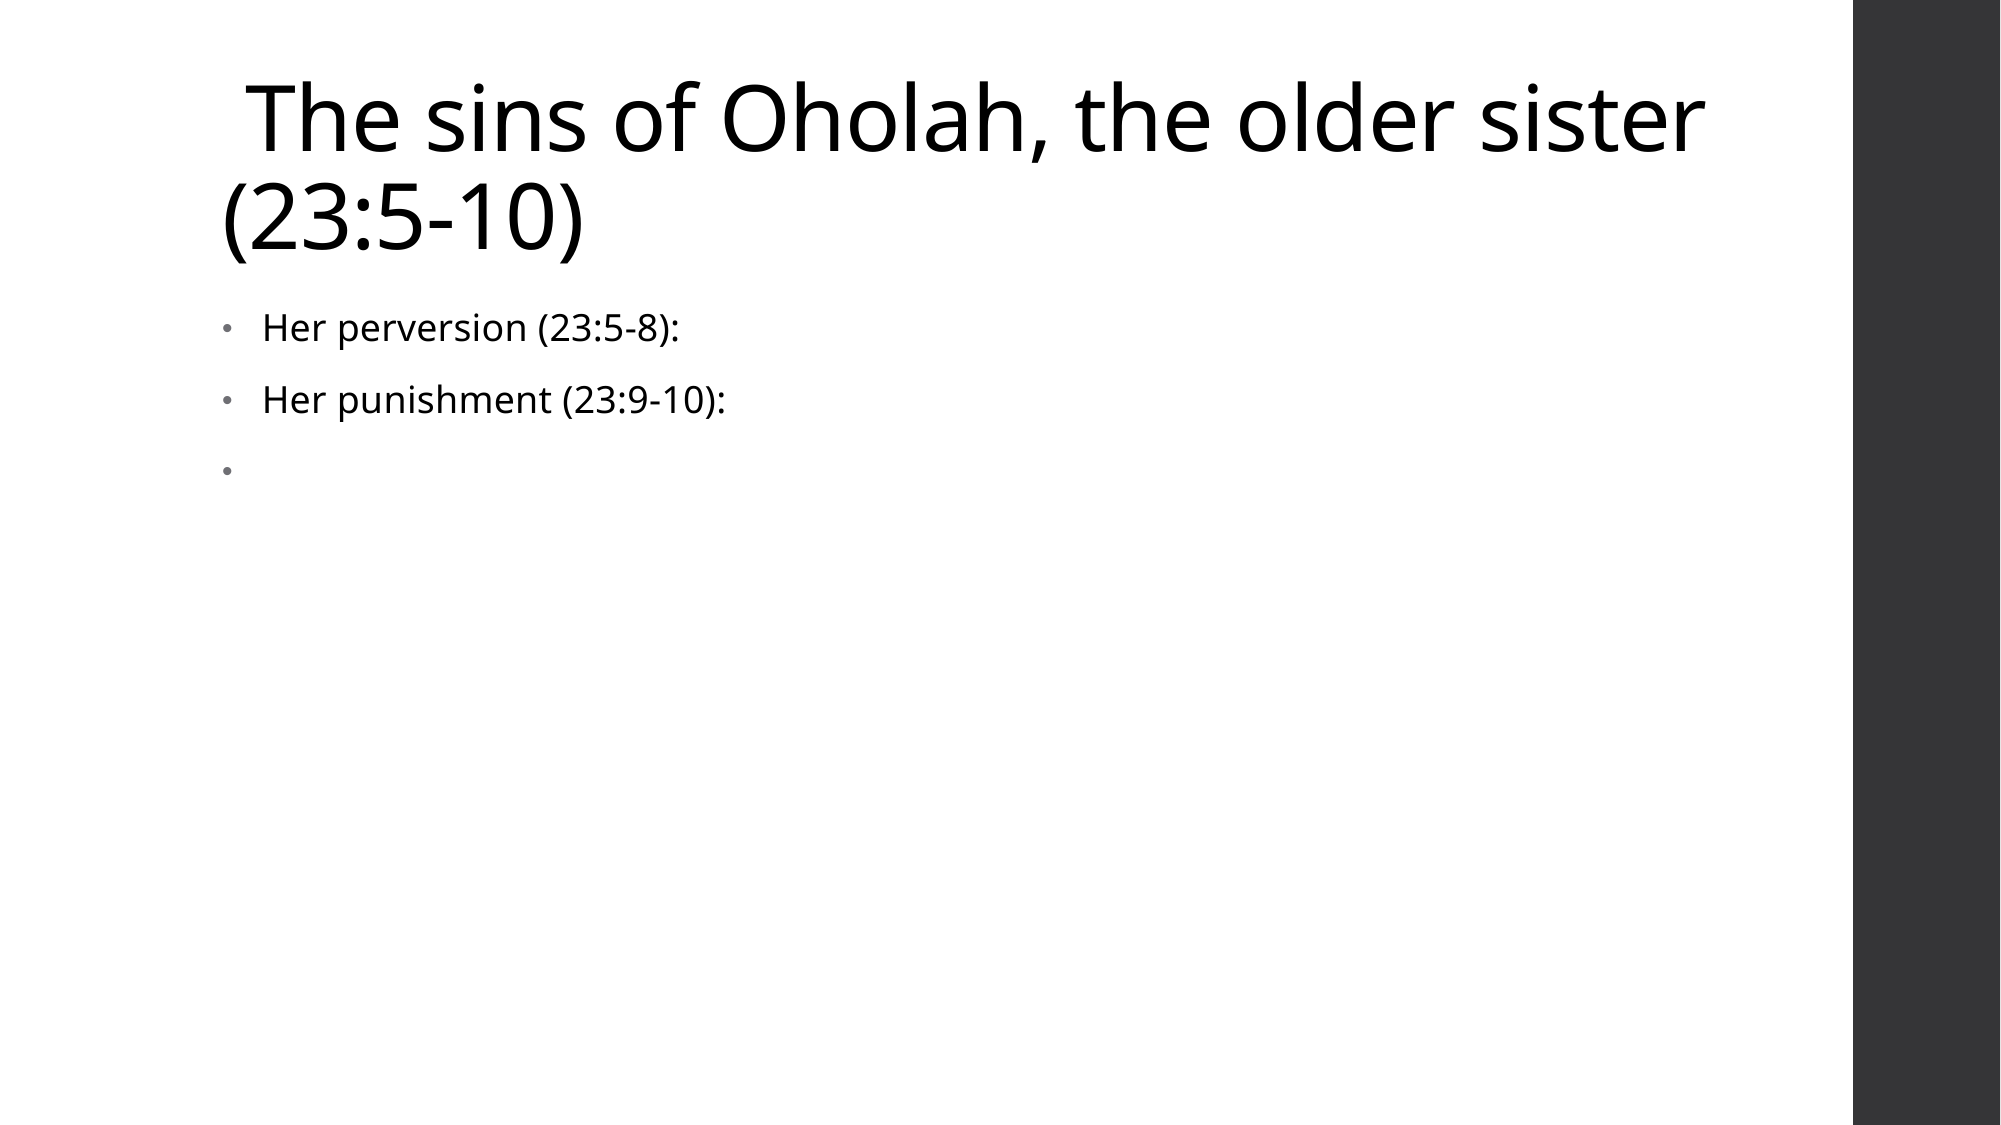

# The sins of Oholah, the older sister (23:5-10)
 Her perversion (23:5-8):
 Her punishment (23:9-10):